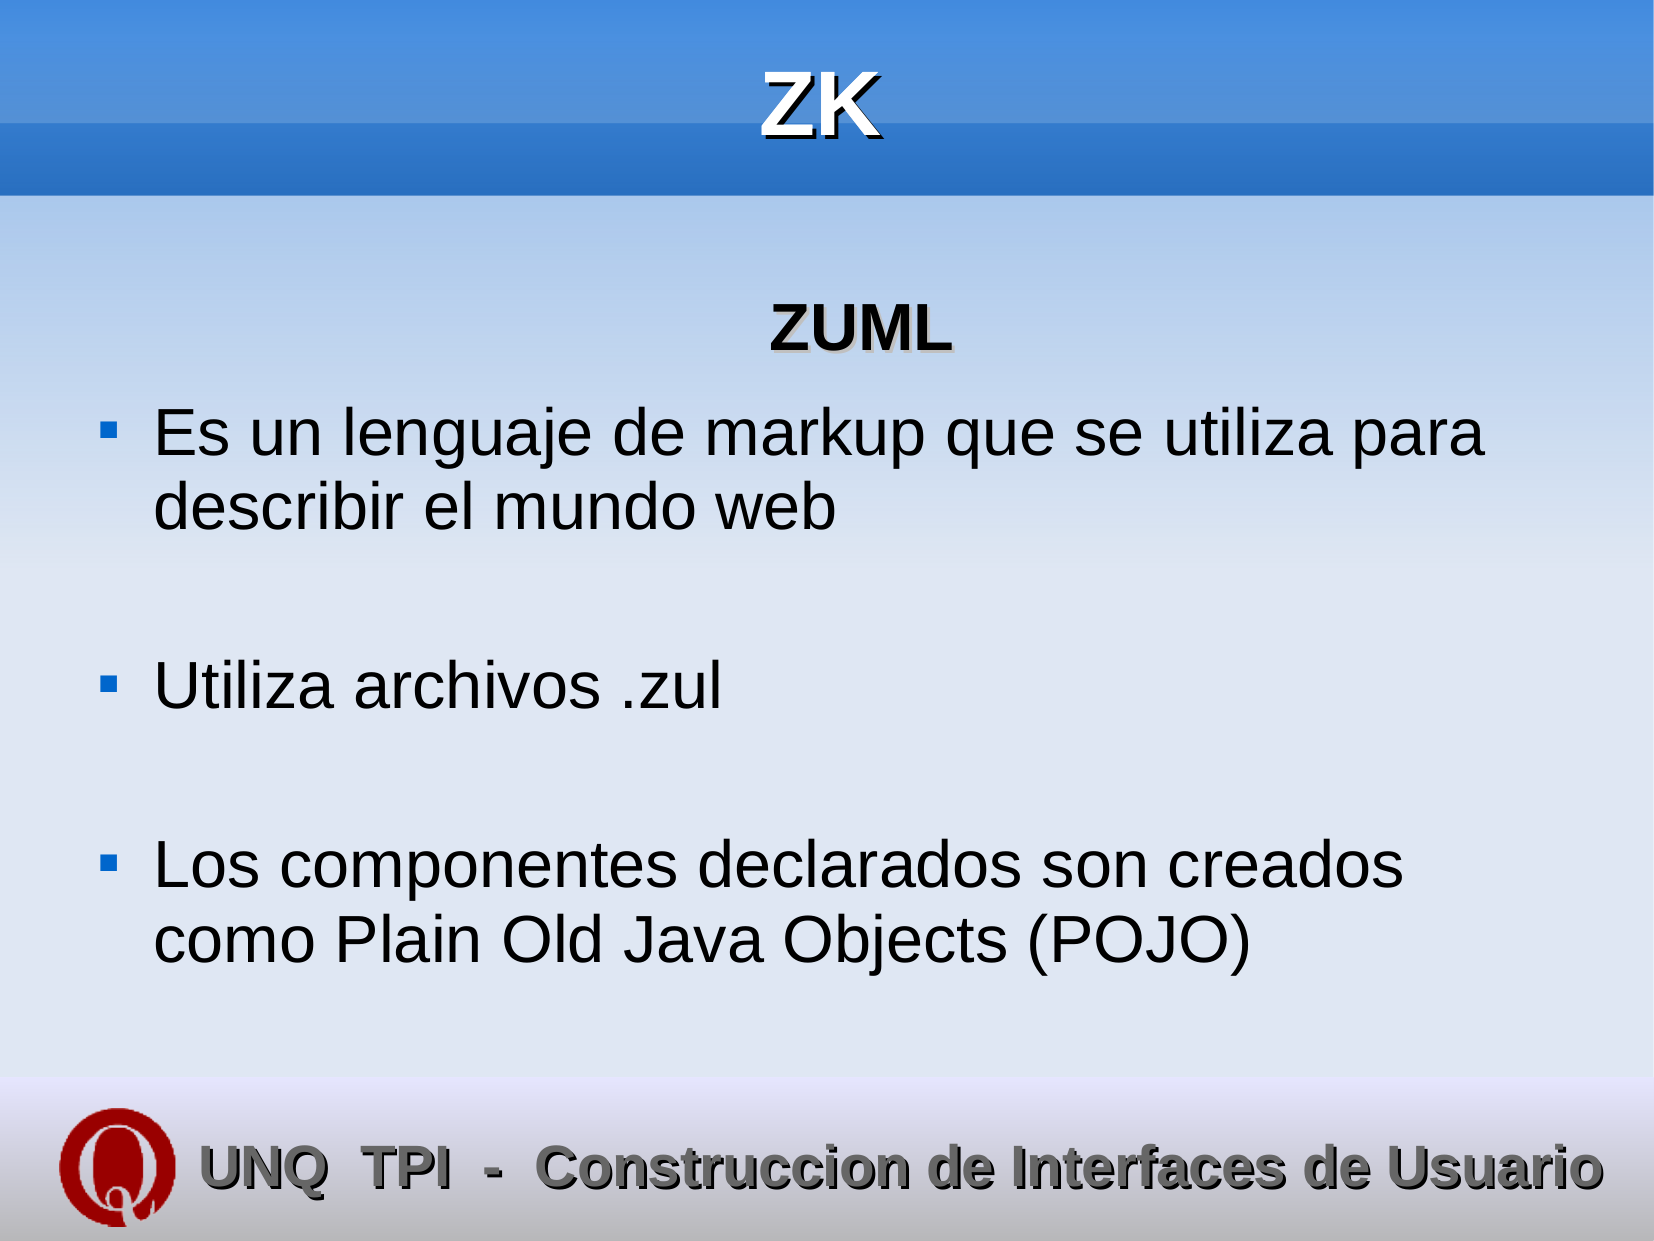

# ZK
ZK
ZUML
Es un lenguaje de markup que se utiliza para describir el mundo web
Utiliza archivos .zul
Los componentes declarados son creados como Plain Old Java Objects (POJO)
UNQ TPI - Construccion de Interfaces de Usuario